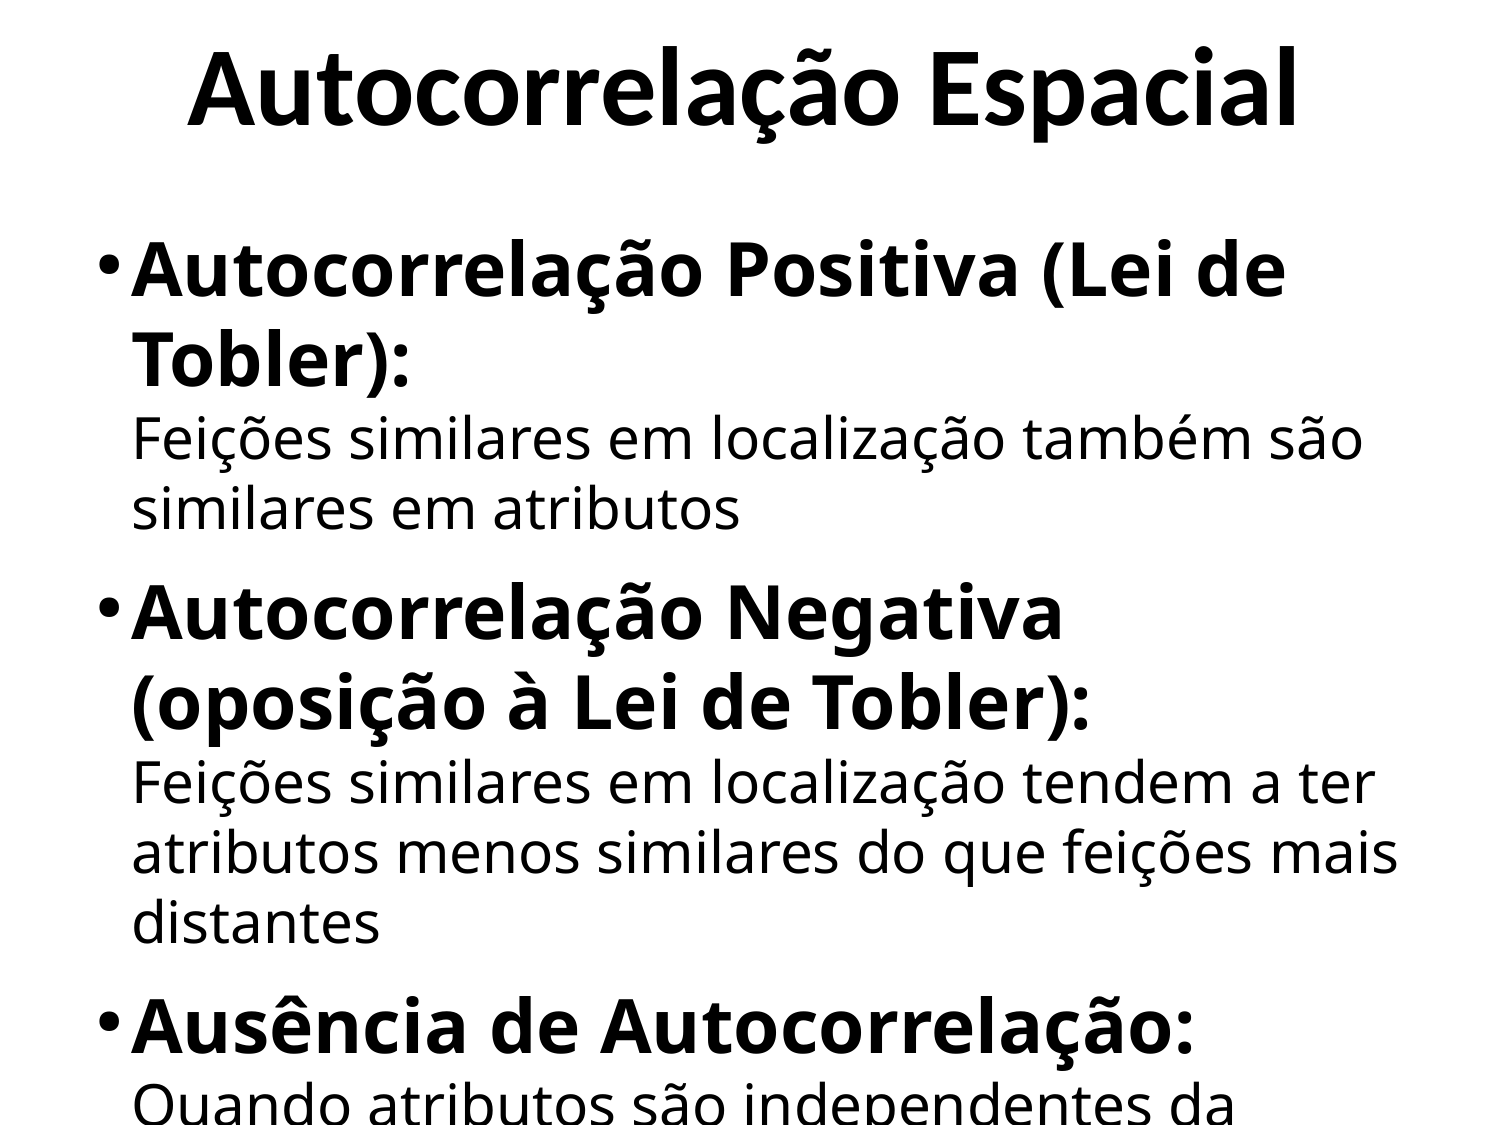

Autocorrelação Espacial
Autocorrelação Positiva (Lei de Tobler):
Feições similares em localização também são similares em atributos
Autocorrelação Negativa
(oposição à Lei de Tobler):
Feições similares em localização tendem a ter atributos menos similares do que feições mais distantes
Ausência de Autocorrelação:
Quando atributos são independentes da localização